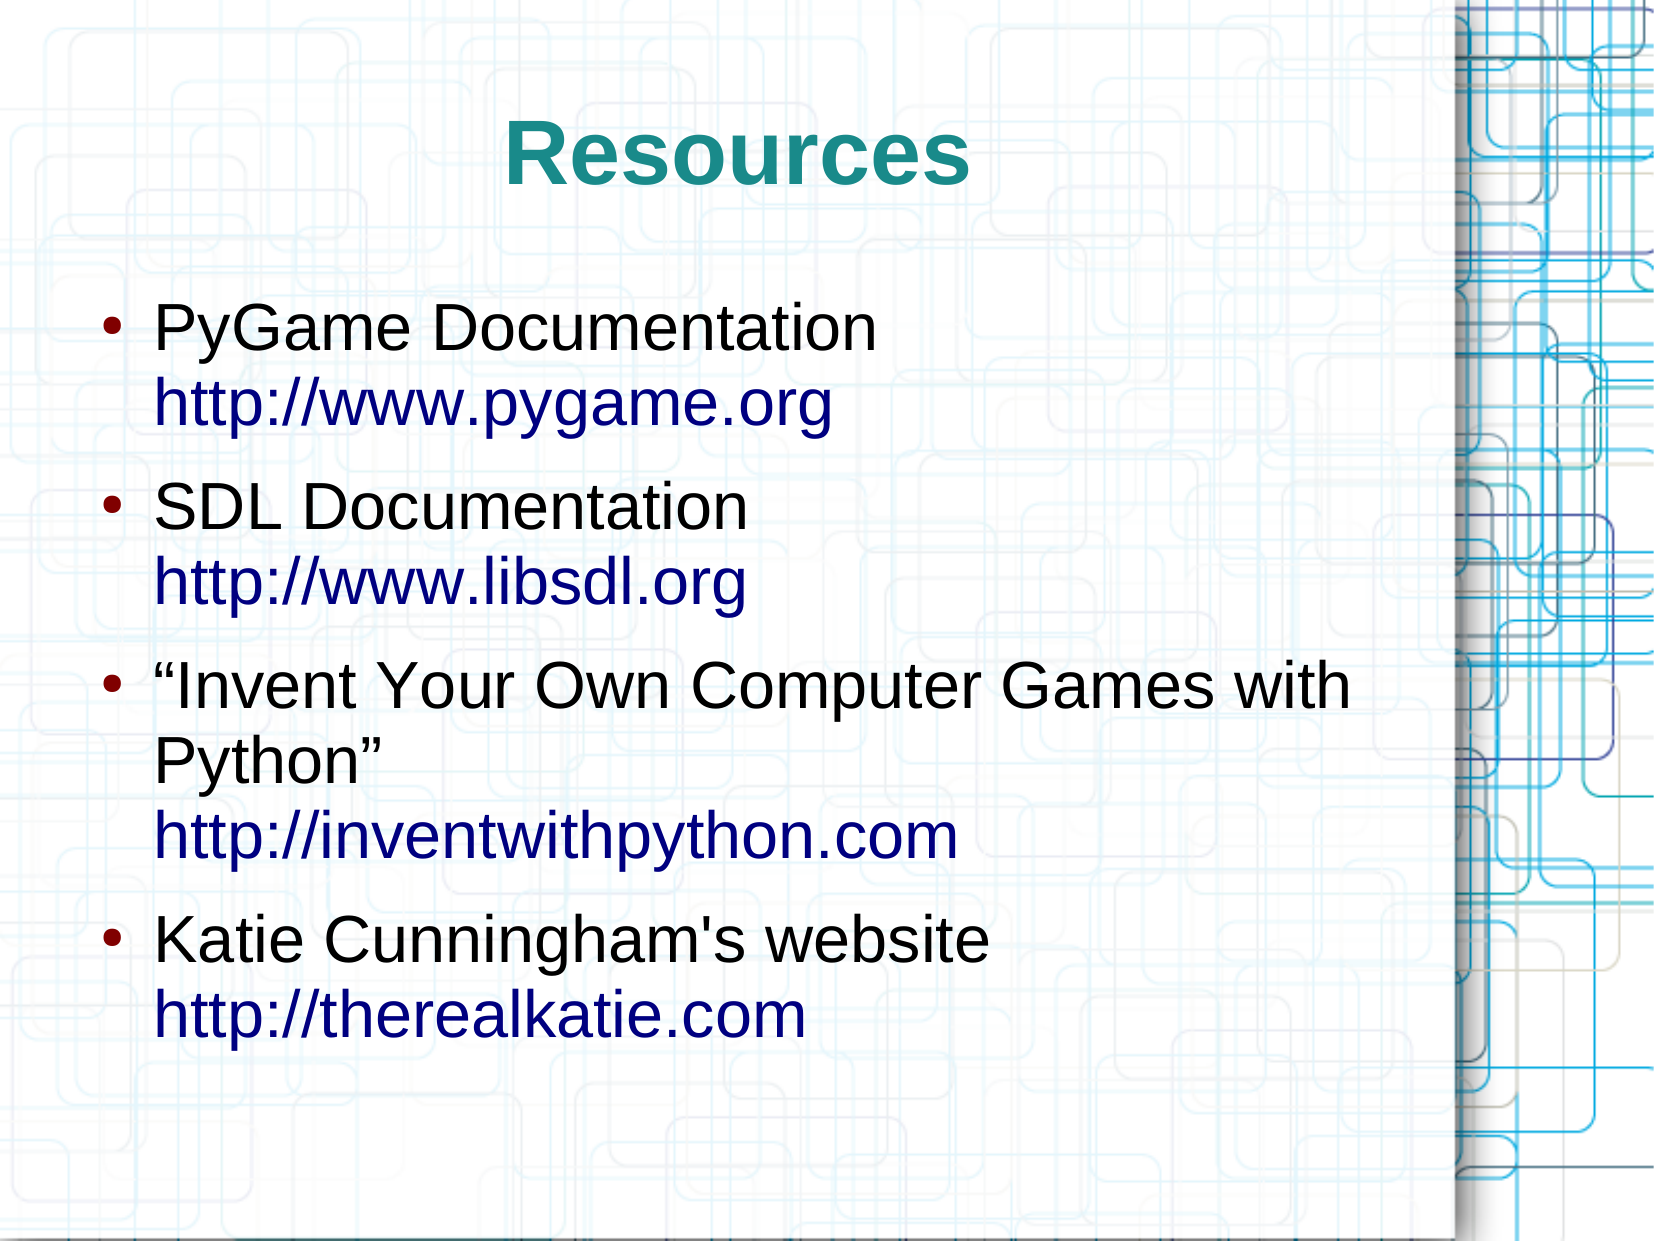

# Resources
PyGame Documentation
http://www.pygame.org
SDL Documentation
http://www.libsdl.org
“Invent Your Own Computer Games with Python”
http://inventwithpython.com
Katie Cunningham's website
http://therealkatie.com